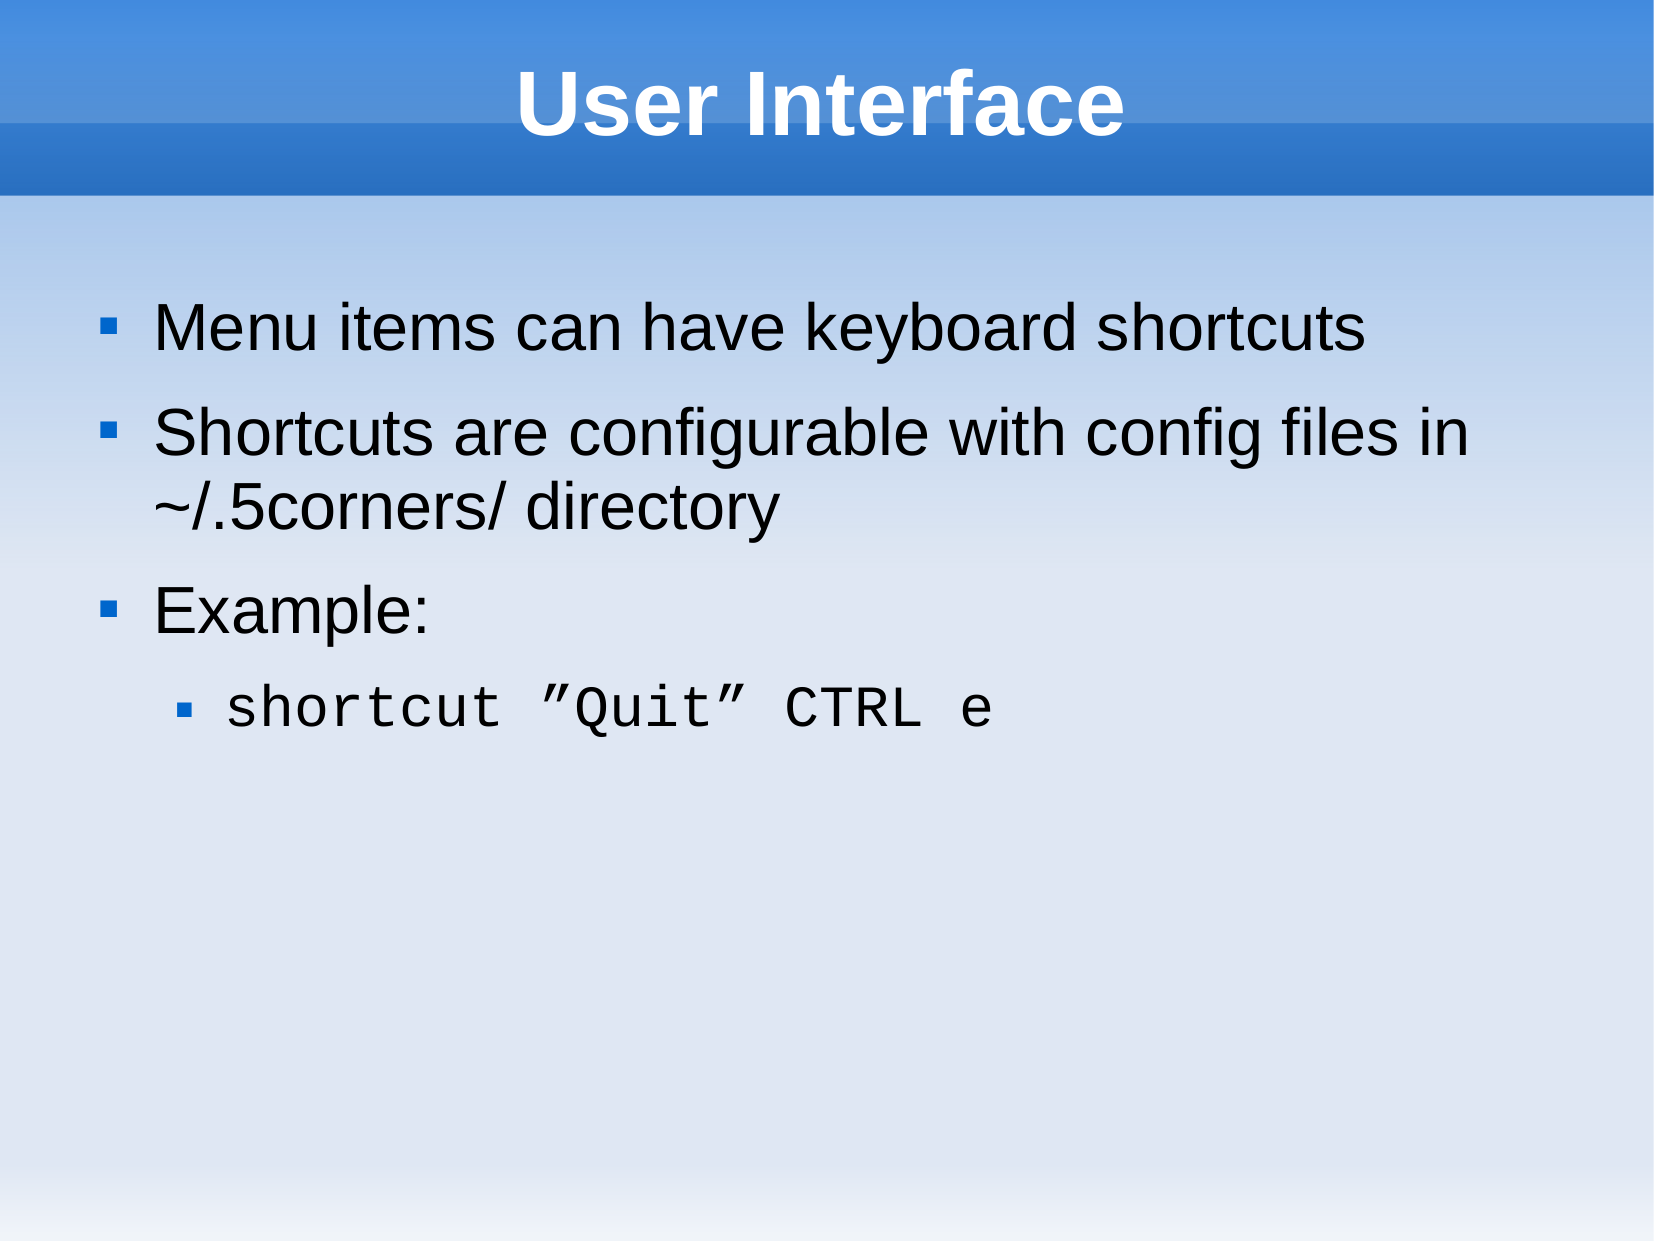

# User Interface
Menu items can have keyboard shortcuts
Shortcuts are configurable with config files in ~/.5corners/ directory
Example:
shortcut ”Quit” CTRL e